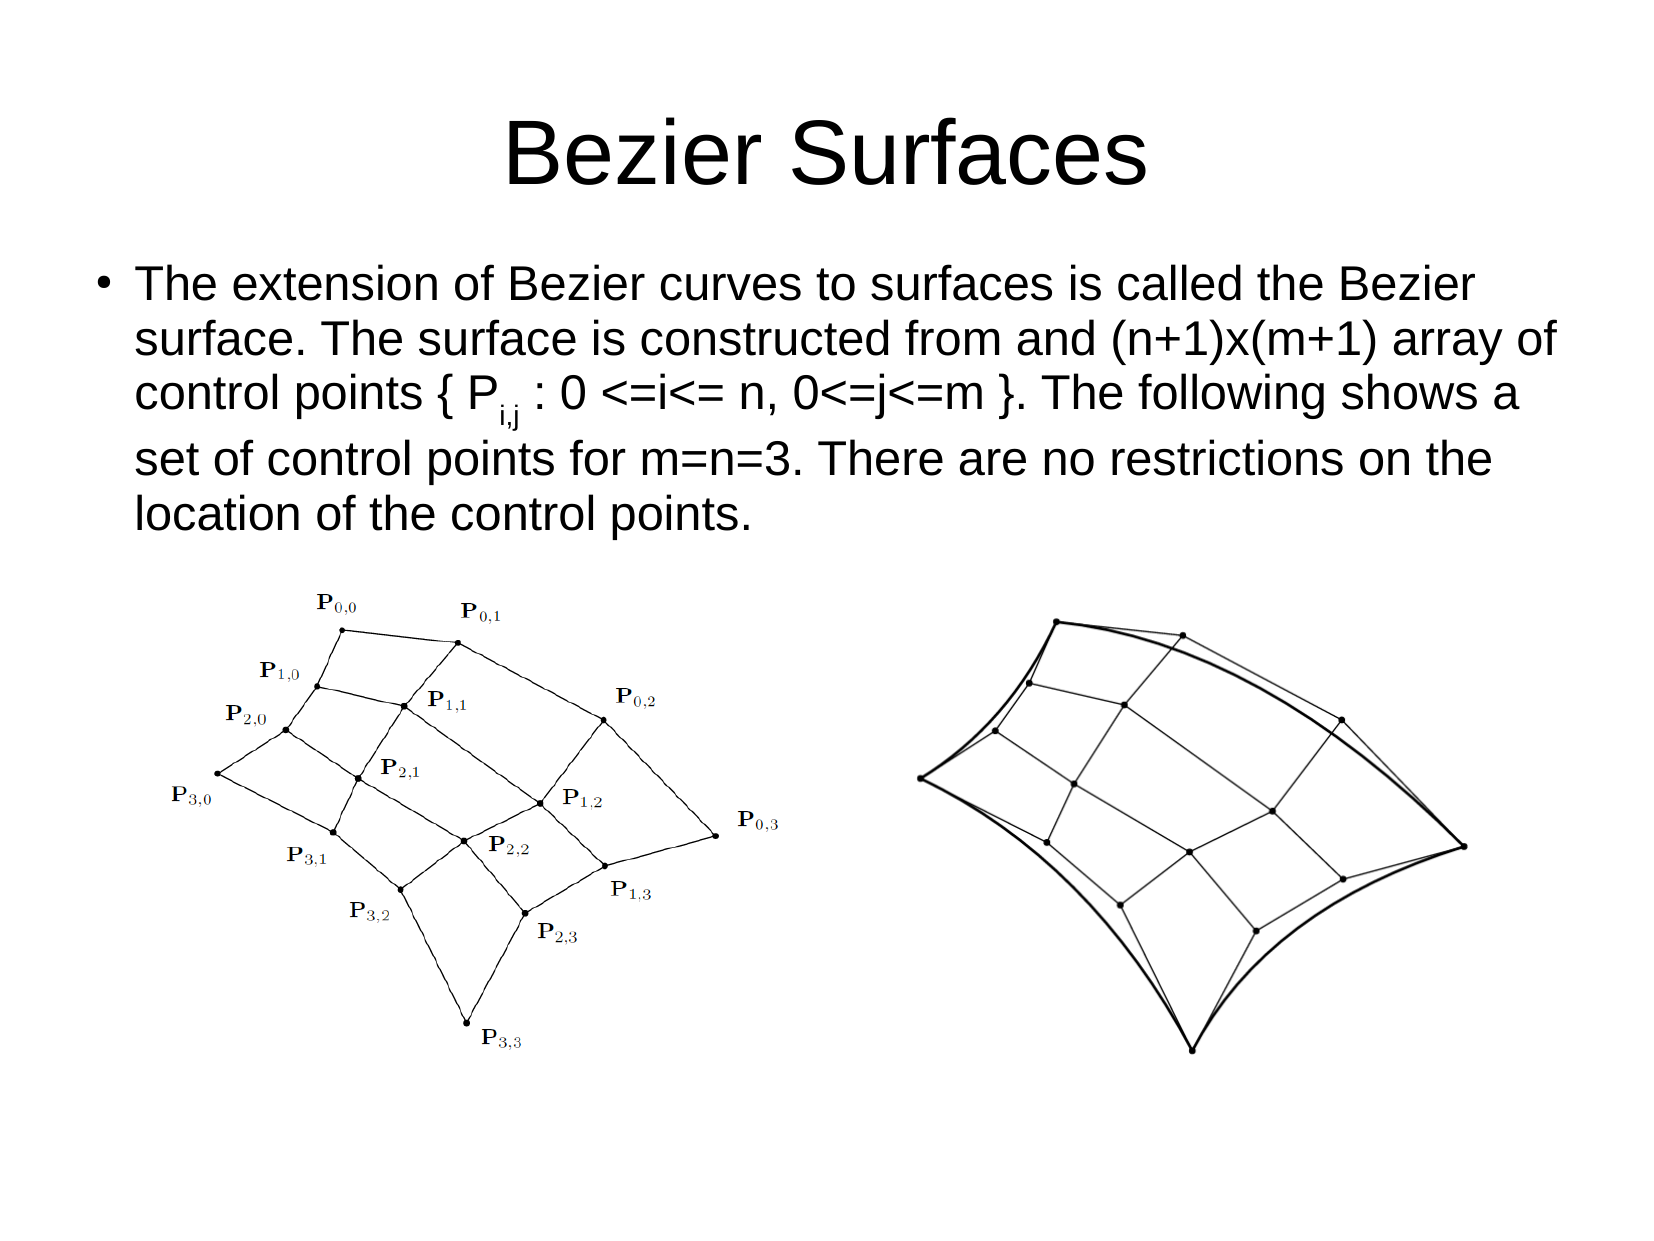

# Bezier Surfaces
The extension of Bezier curves to surfaces is called the Bezier surface. The surface is constructed from and (n+1)x(m+1) array of control points { Pi,j : 0 <=i<= n, 0<=j<=m }. The following shows a set of control points for m=n=3. There are no restrictions on the location of the control points.